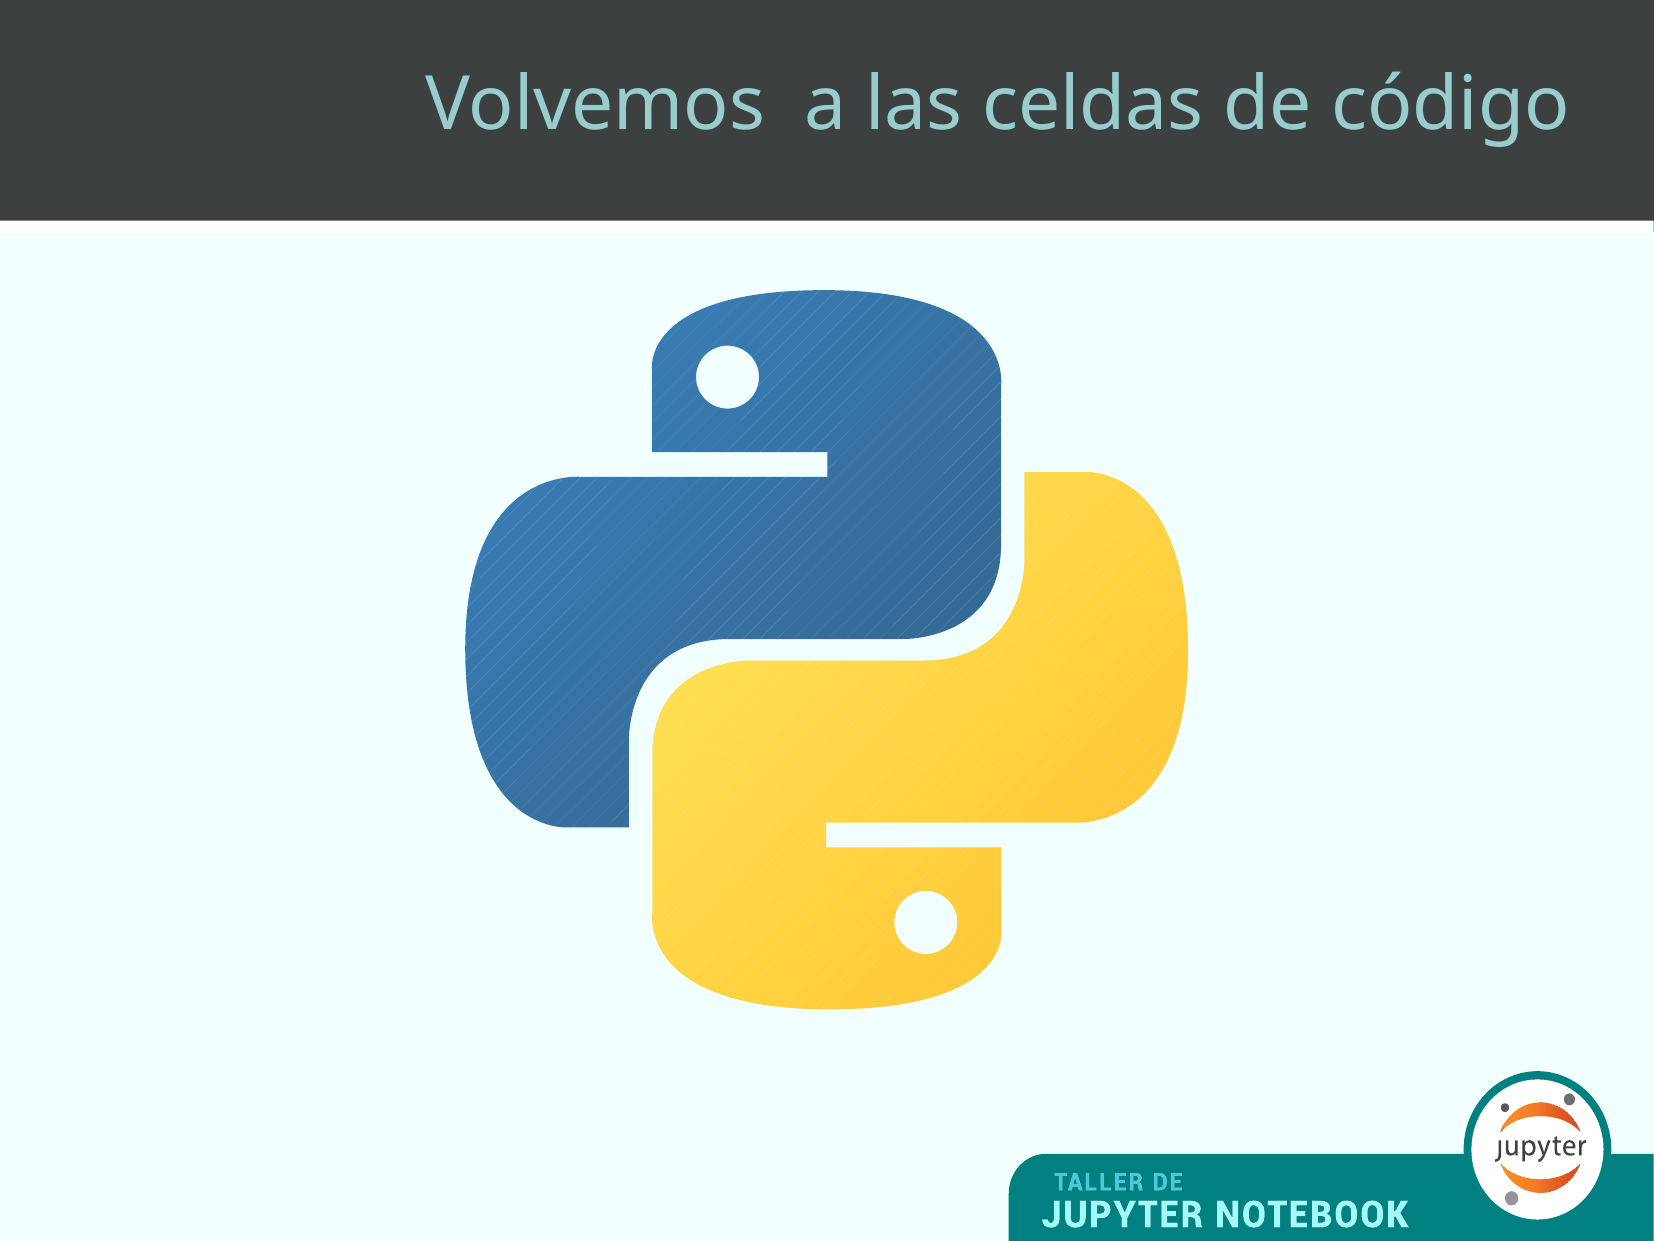

# Volvemos a las celdas de código